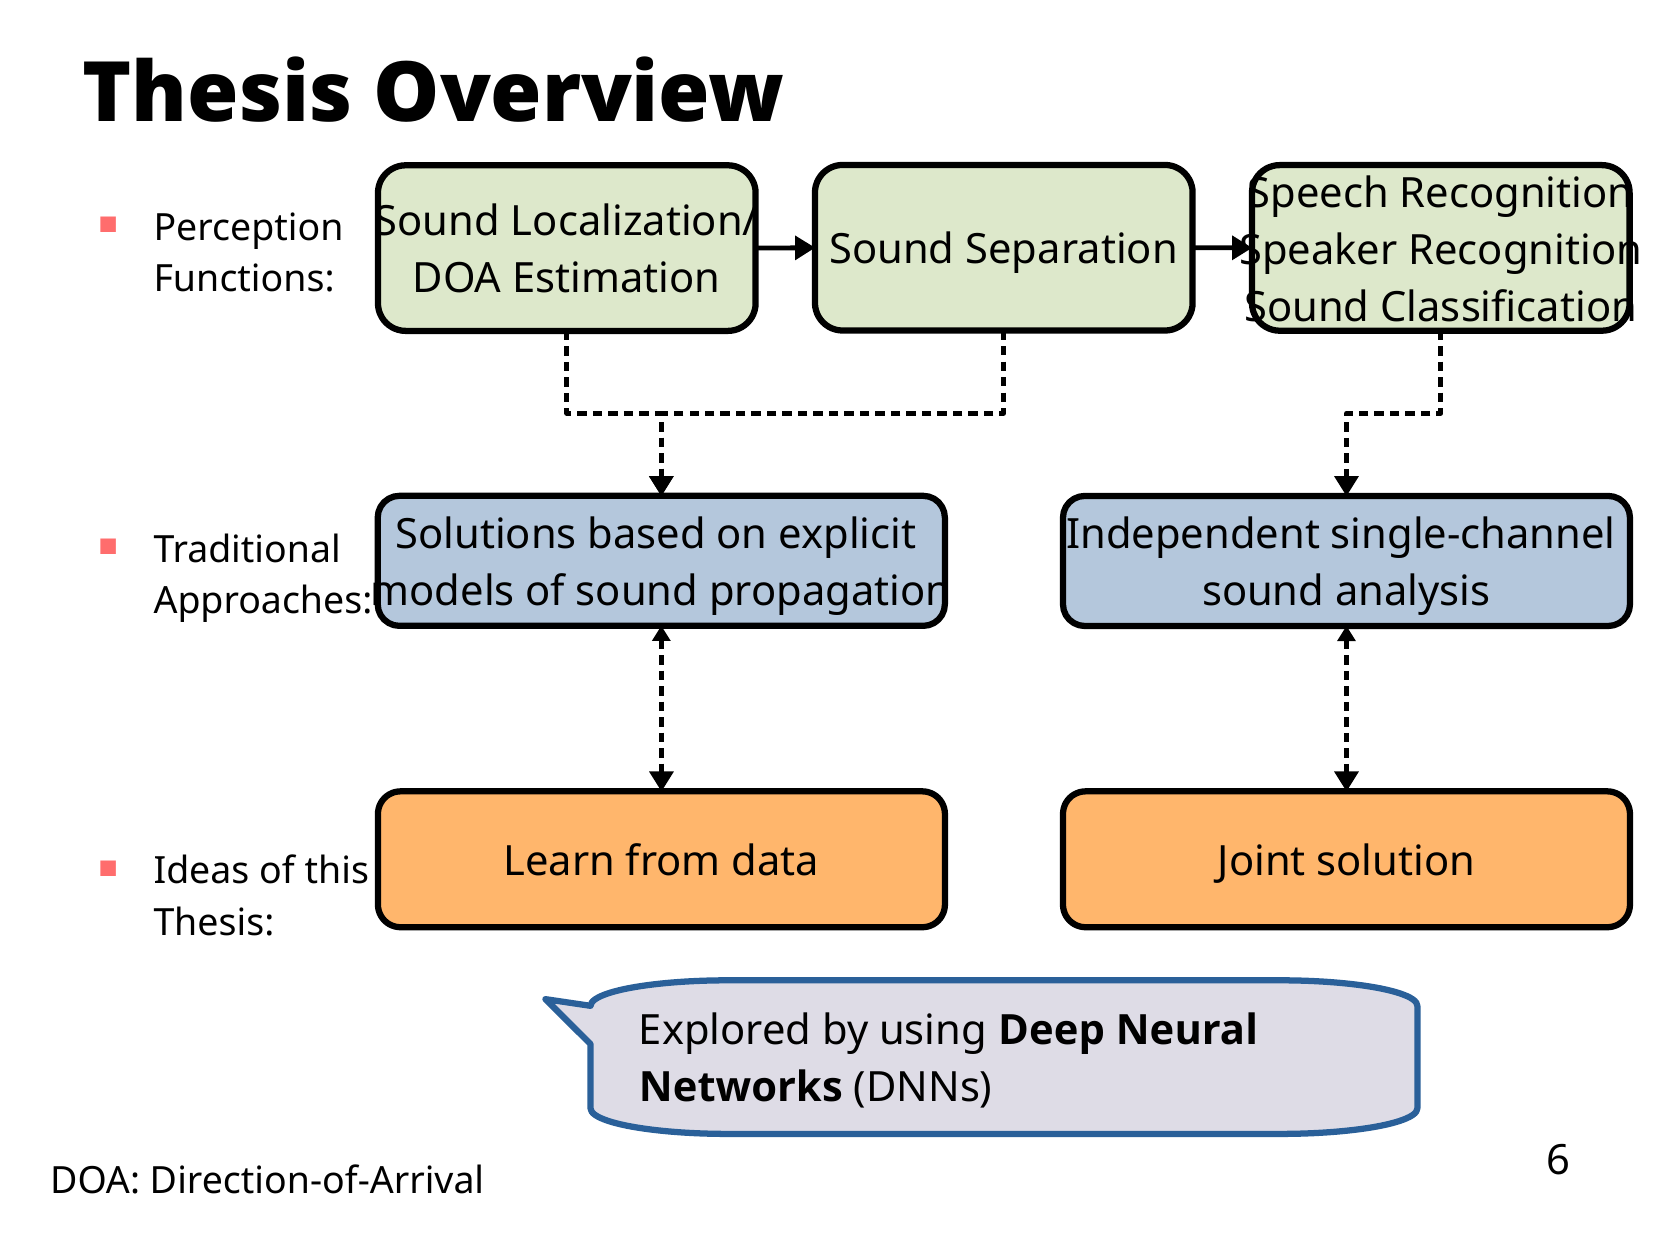

# Thesis Overview
Sound Separation
Speech Recognition
Speaker Recognition
Sound Classification
Sound Localization/
DOA Estimation
Perception
Functions:
Traditional Approaches:
Ideas of this
Thesis:
Solutions based on explicit
models of sound propagation
Independent single-channel
sound analysis
Learn from data
Joint solution
Explored by using Deep Neural Networks (DNNs)
6
DOA: Direction-of-Arrival